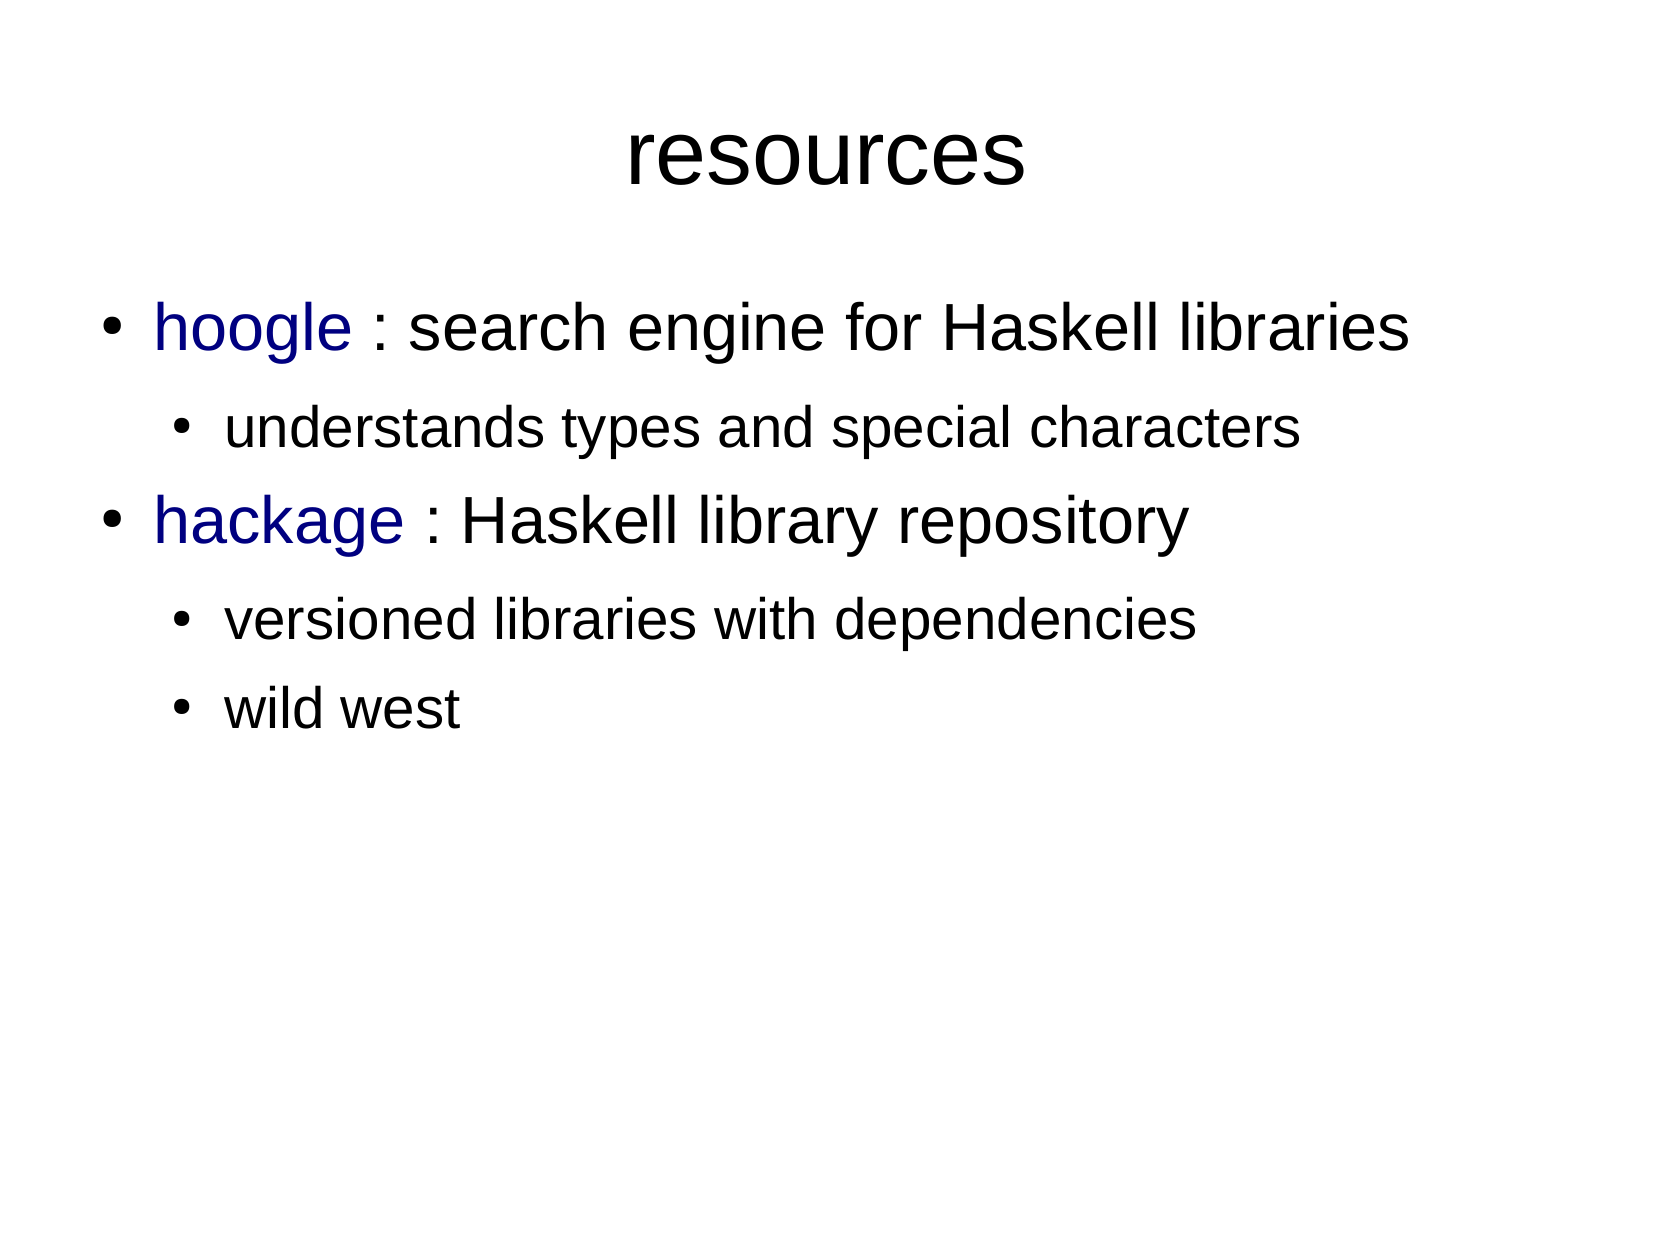

# resources
hoogle : search engine for Haskell libraries
understands types and special characters
hackage : Haskell library repository
versioned libraries with dependencies
wild west